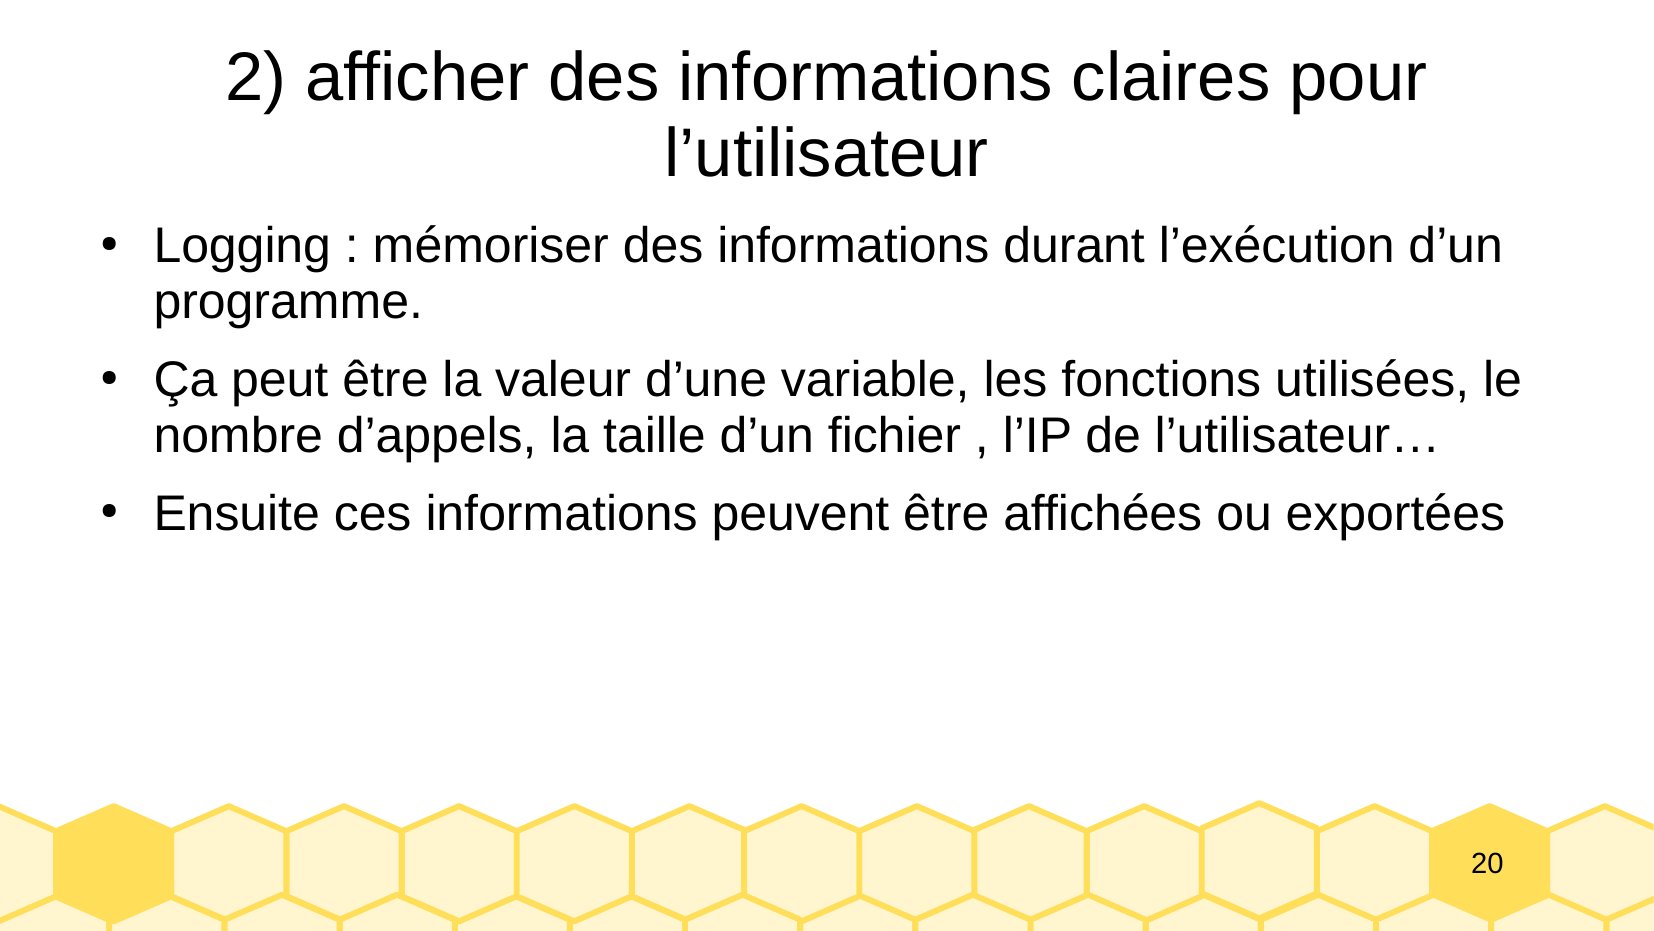

# 2) afficher des informations claires pour l’utilisateur
Logging : mémoriser des informations durant l’exécution d’un programme.
Ça peut être la valeur d’une variable, les fonctions utilisées, le nombre d’appels, la taille d’un fichier , l’IP de l’utilisateur…
Ensuite ces informations peuvent être affichées ou exportées